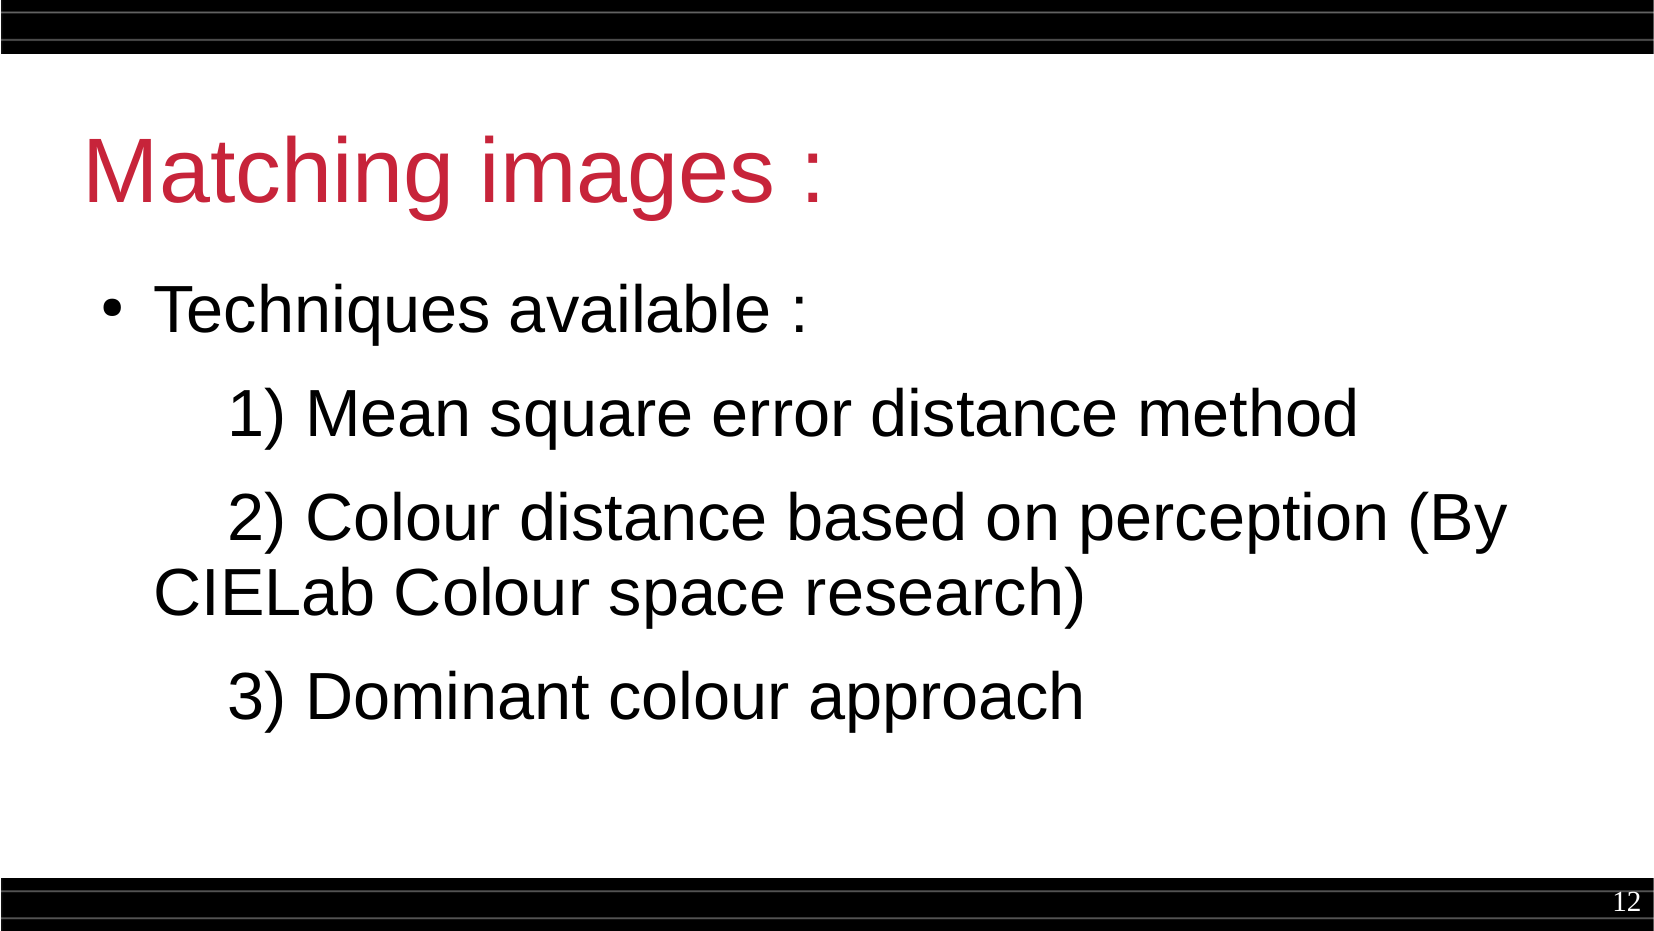

# Matching images :
Techniques available :
 1) Mean square error distance method
 2) Colour distance based on perception (By CIELab Colour space research)
 3) Dominant colour approach